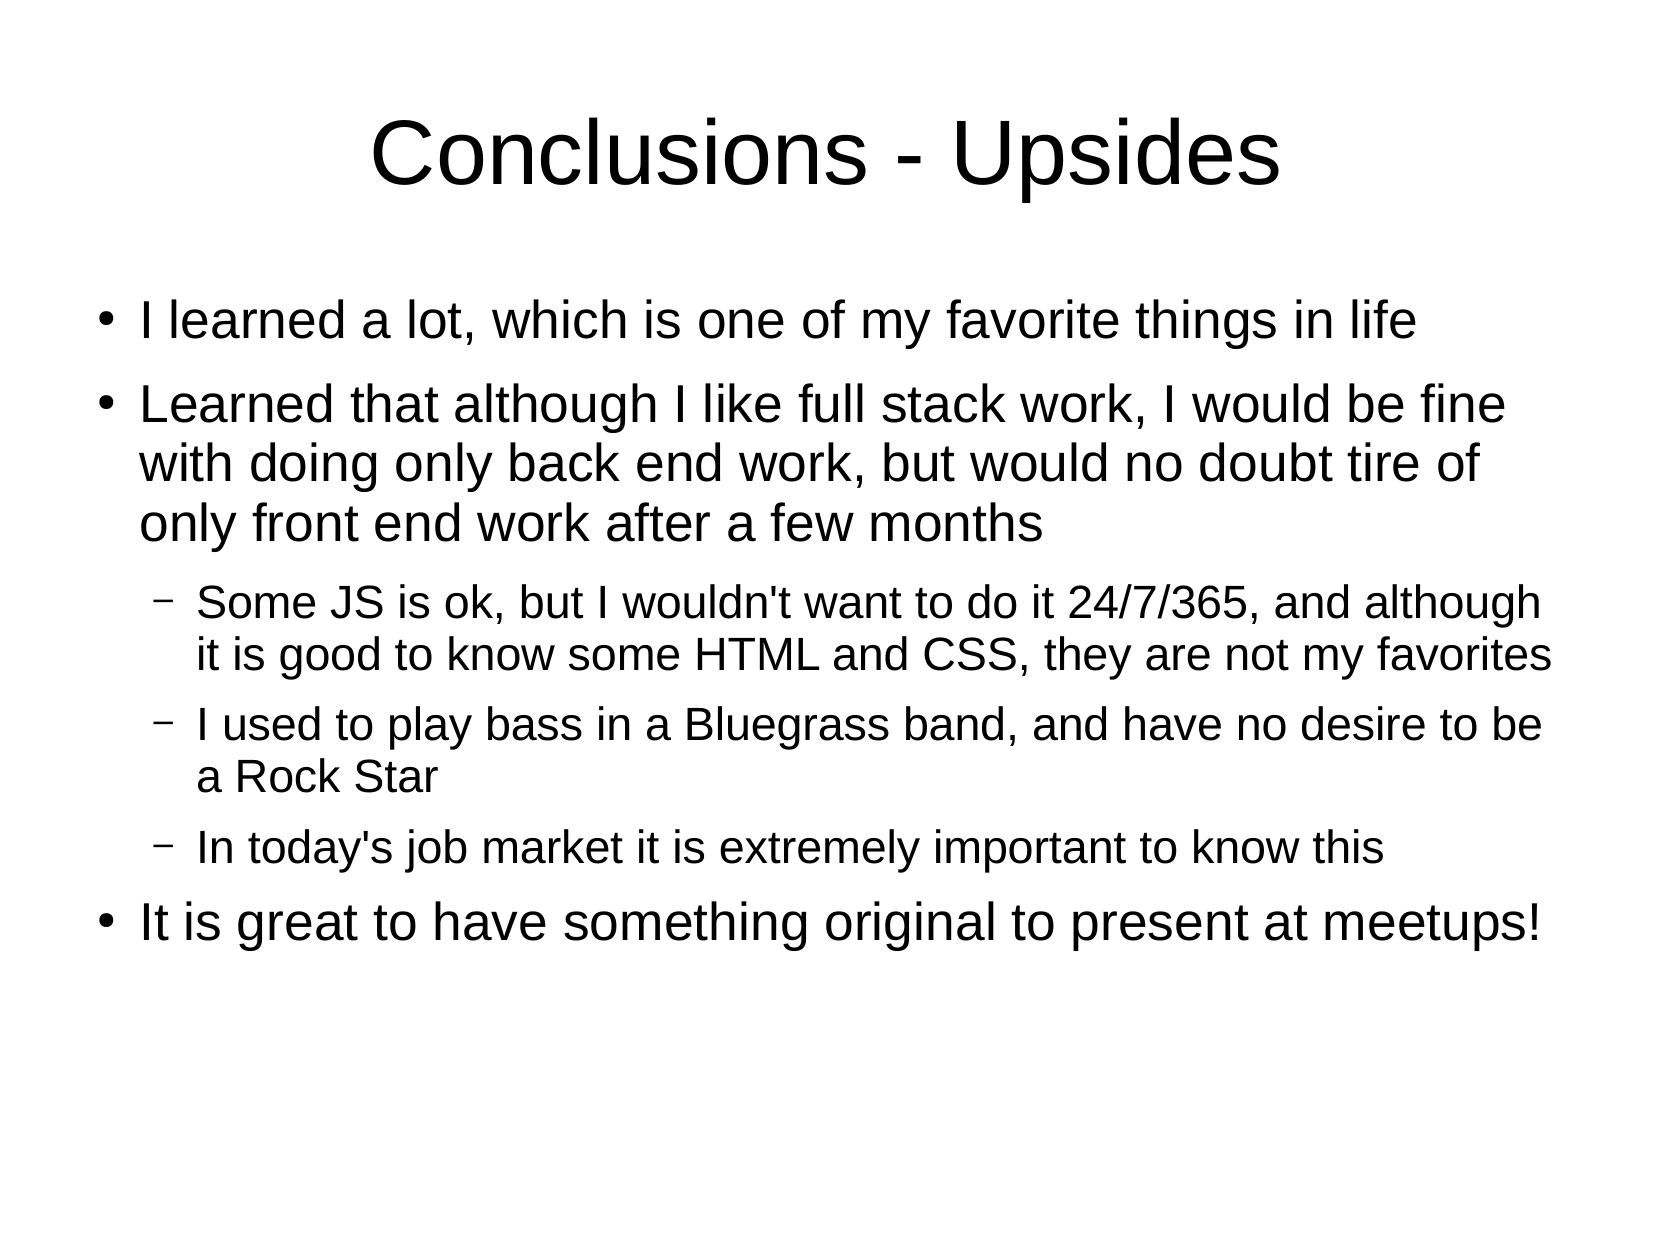

# Conclusions - Upsides
I learned a lot, which is one of my favorite things in life
Learned that although I like full stack work, I would be fine with doing only back end work, but would no doubt tire of only front end work after a few months
Some JS is ok, but I wouldn't want to do it 24/7/365, and although it is good to know some HTML and CSS, they are not my favorites
I used to play bass in a Bluegrass band, and have no desire to be a Rock Star
In today's job market it is extremely important to know this
It is great to have something original to present at meetups!